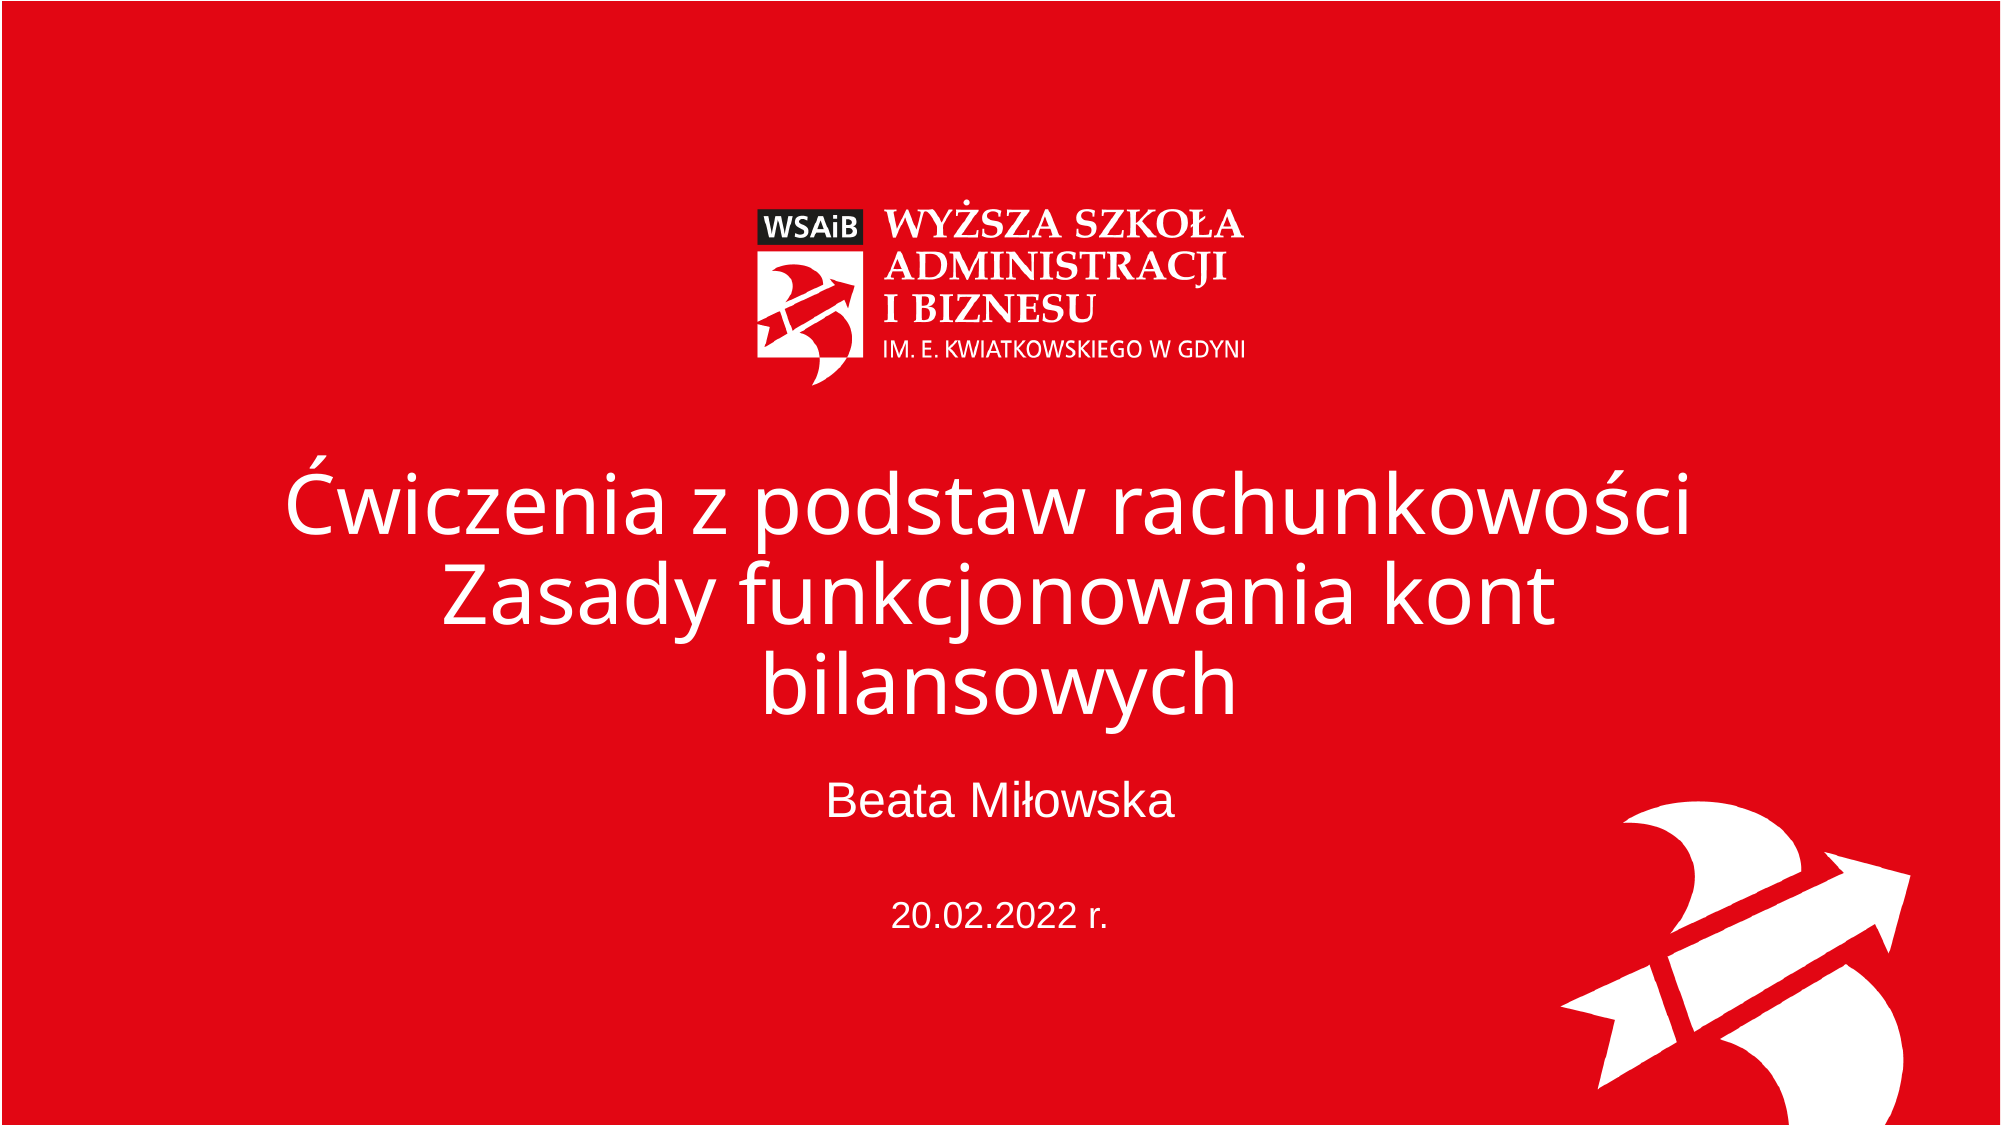

# Ćwiczenia z podstaw rachunkowości Zasady funkcjonowania kont bilansowych
Beata Miłowska
20.02.2022 r.